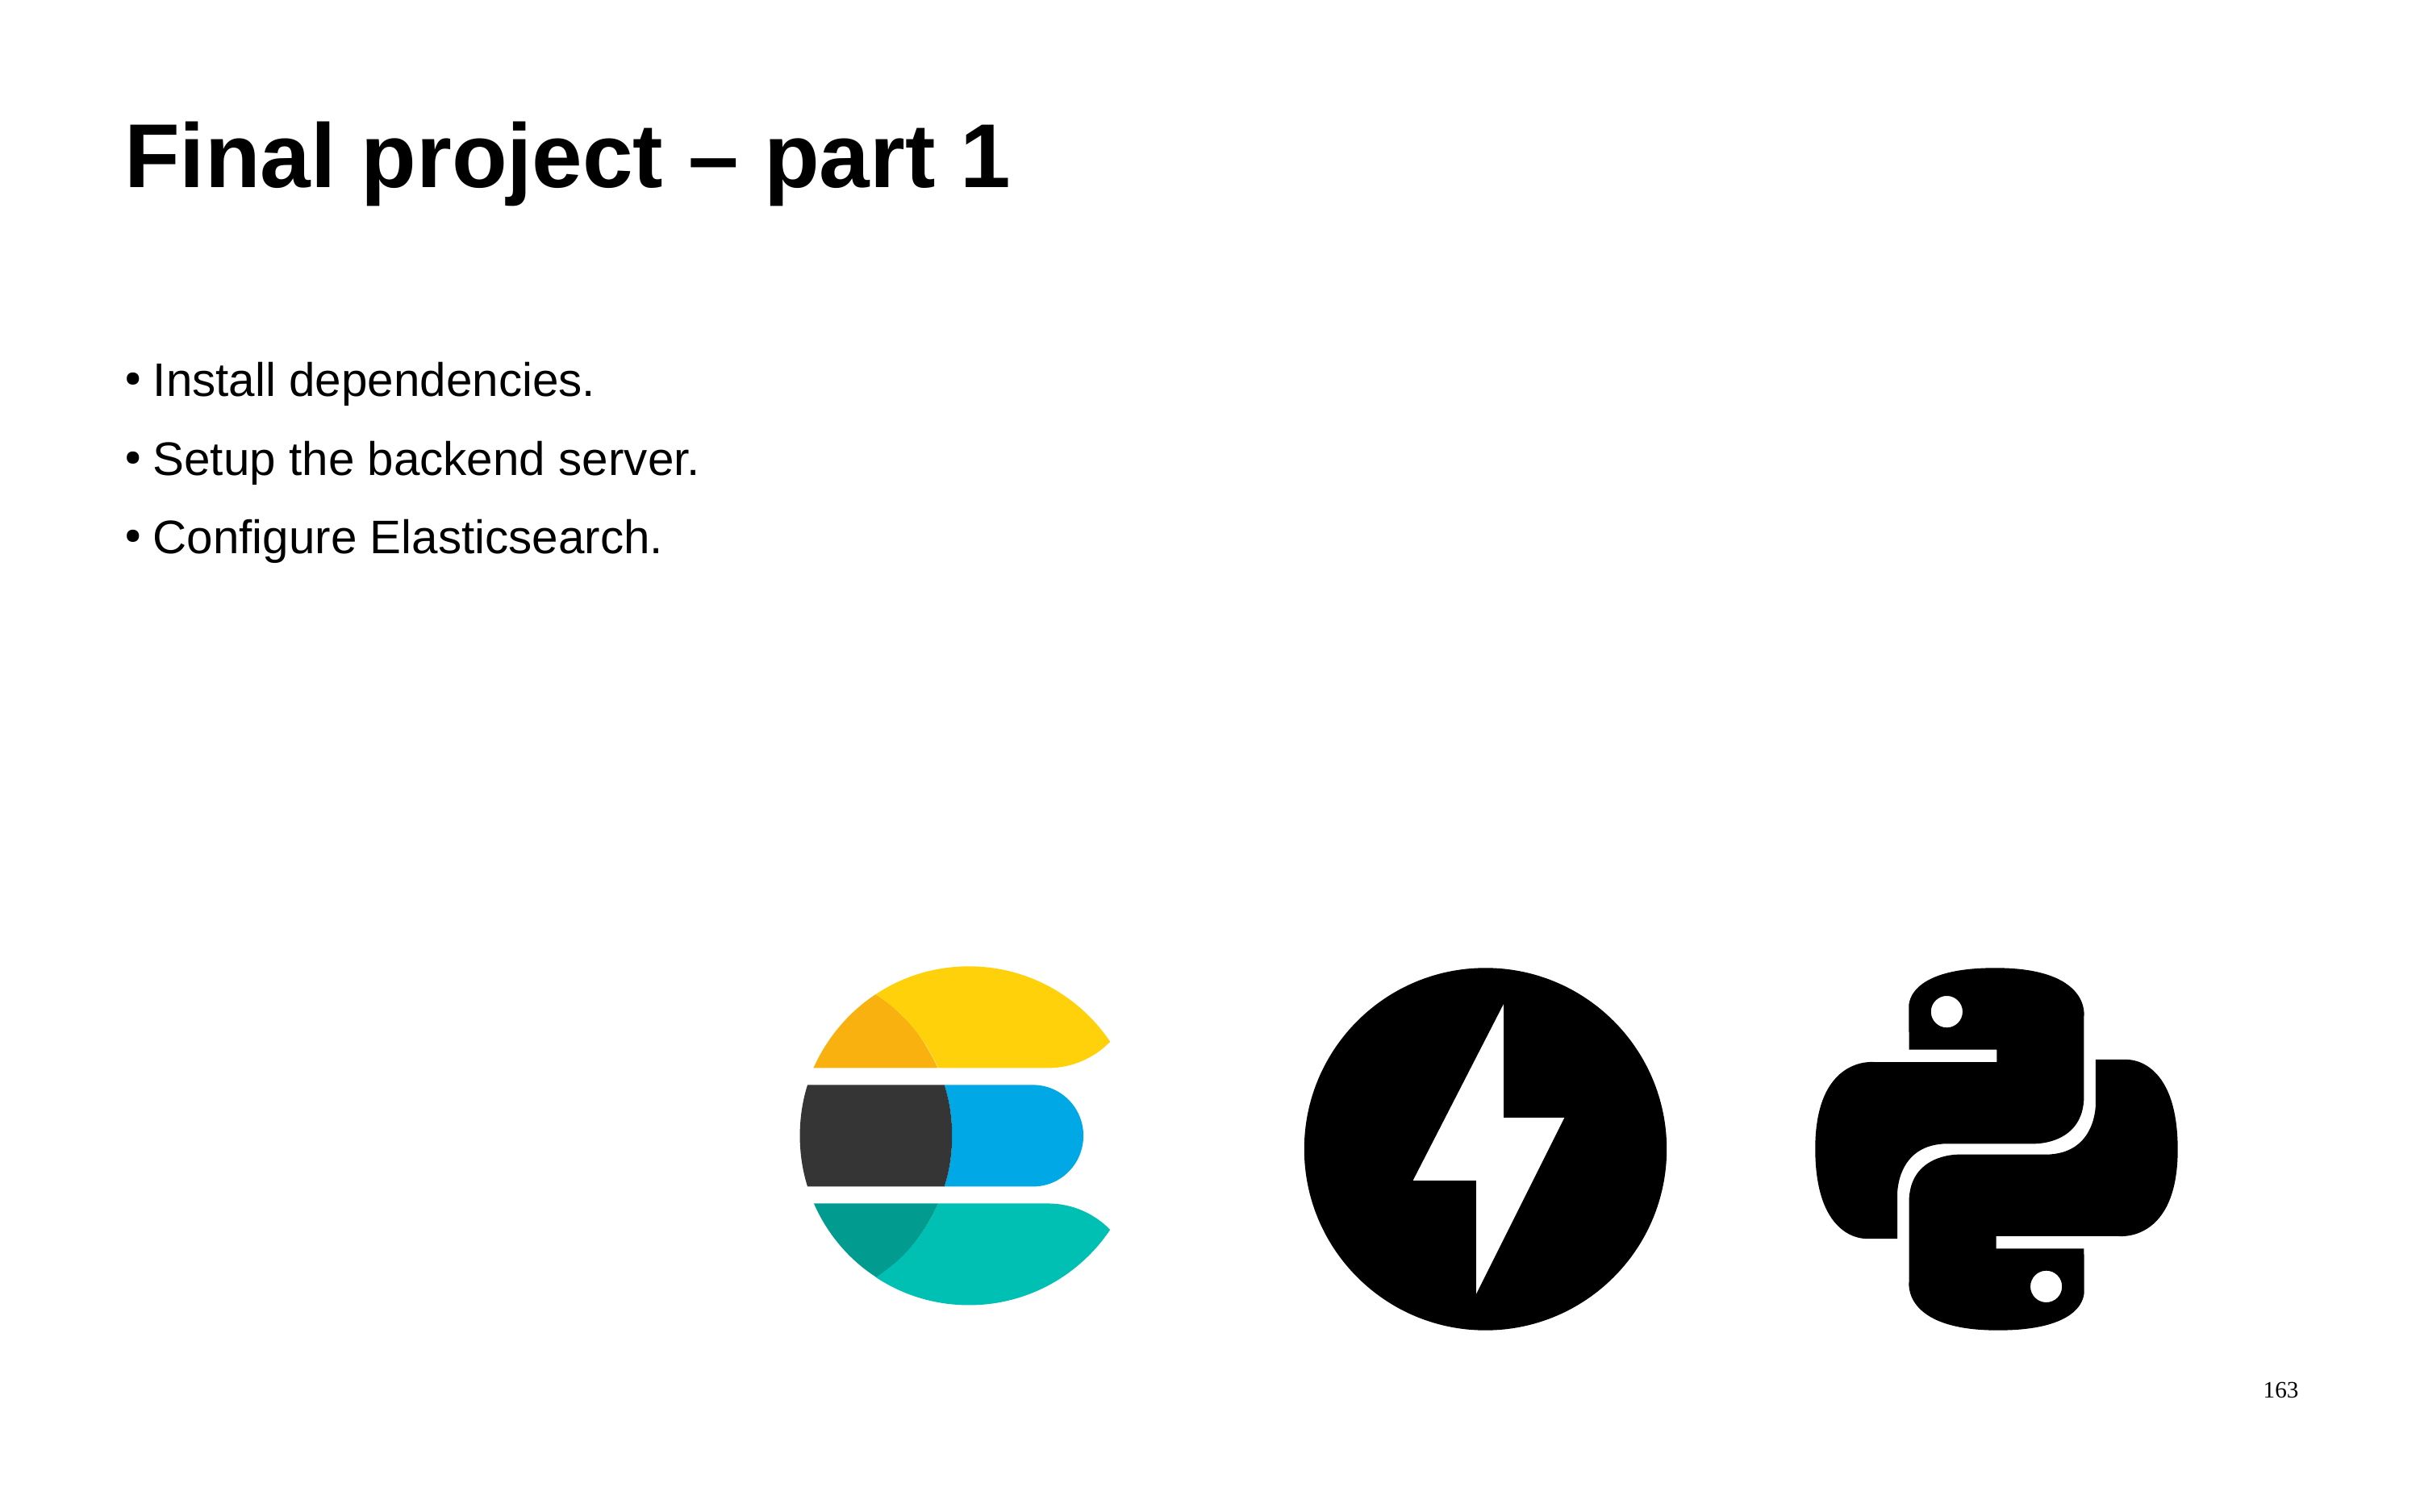

Final project – part 1
Install dependencies.
Setup the backend server.
Configure Elasticsearch.
163